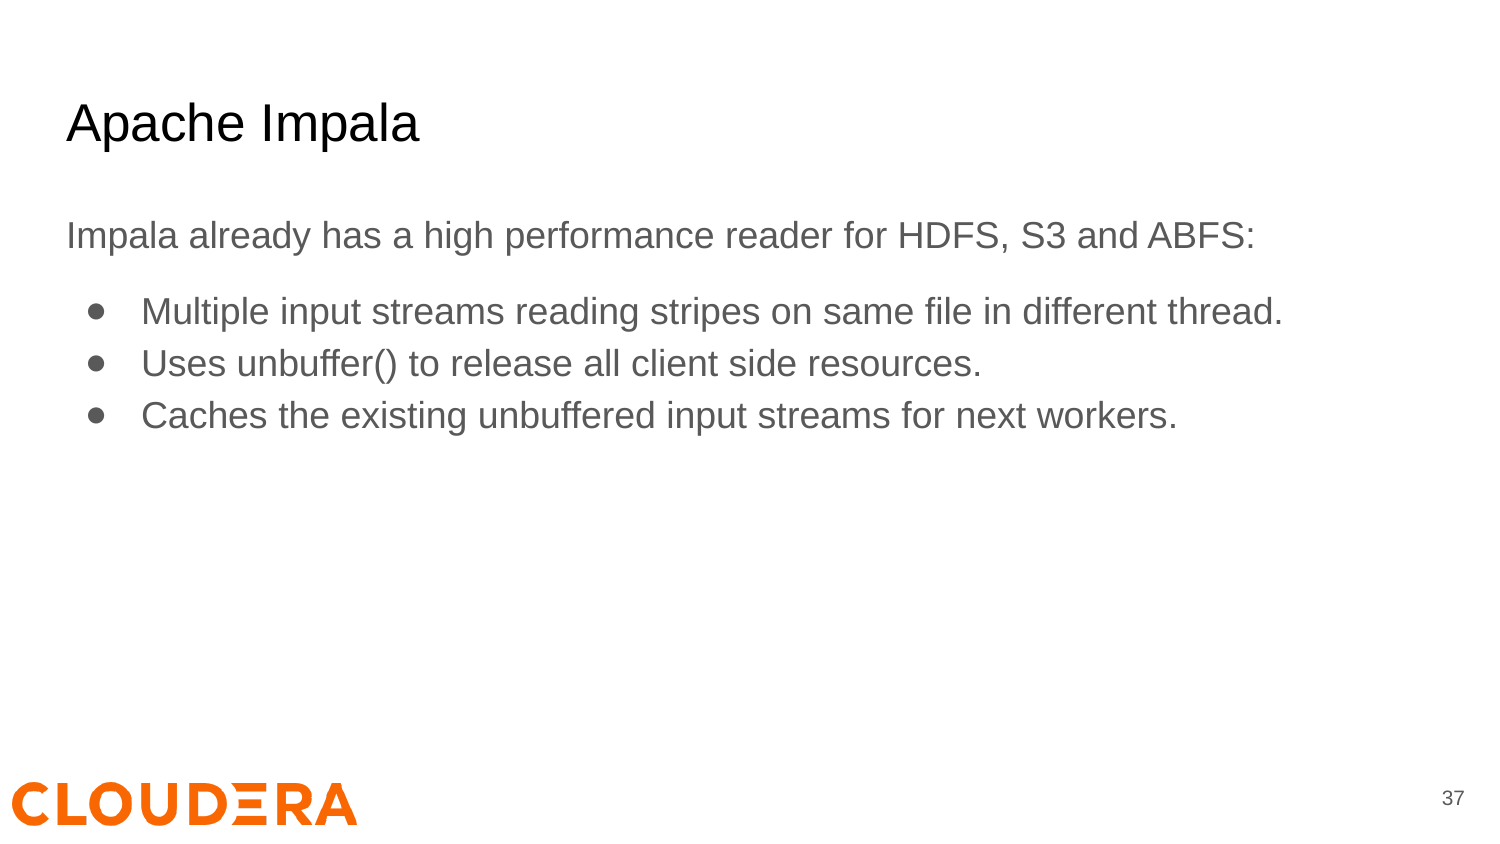

# Apache Impala
Impala already has a high performance reader for HDFS, S3 and ABFS:
Multiple input streams reading stripes on same file in different thread.
Uses unbuffer() to release all client side resources.
Caches the existing unbuffered input streams for next workers.